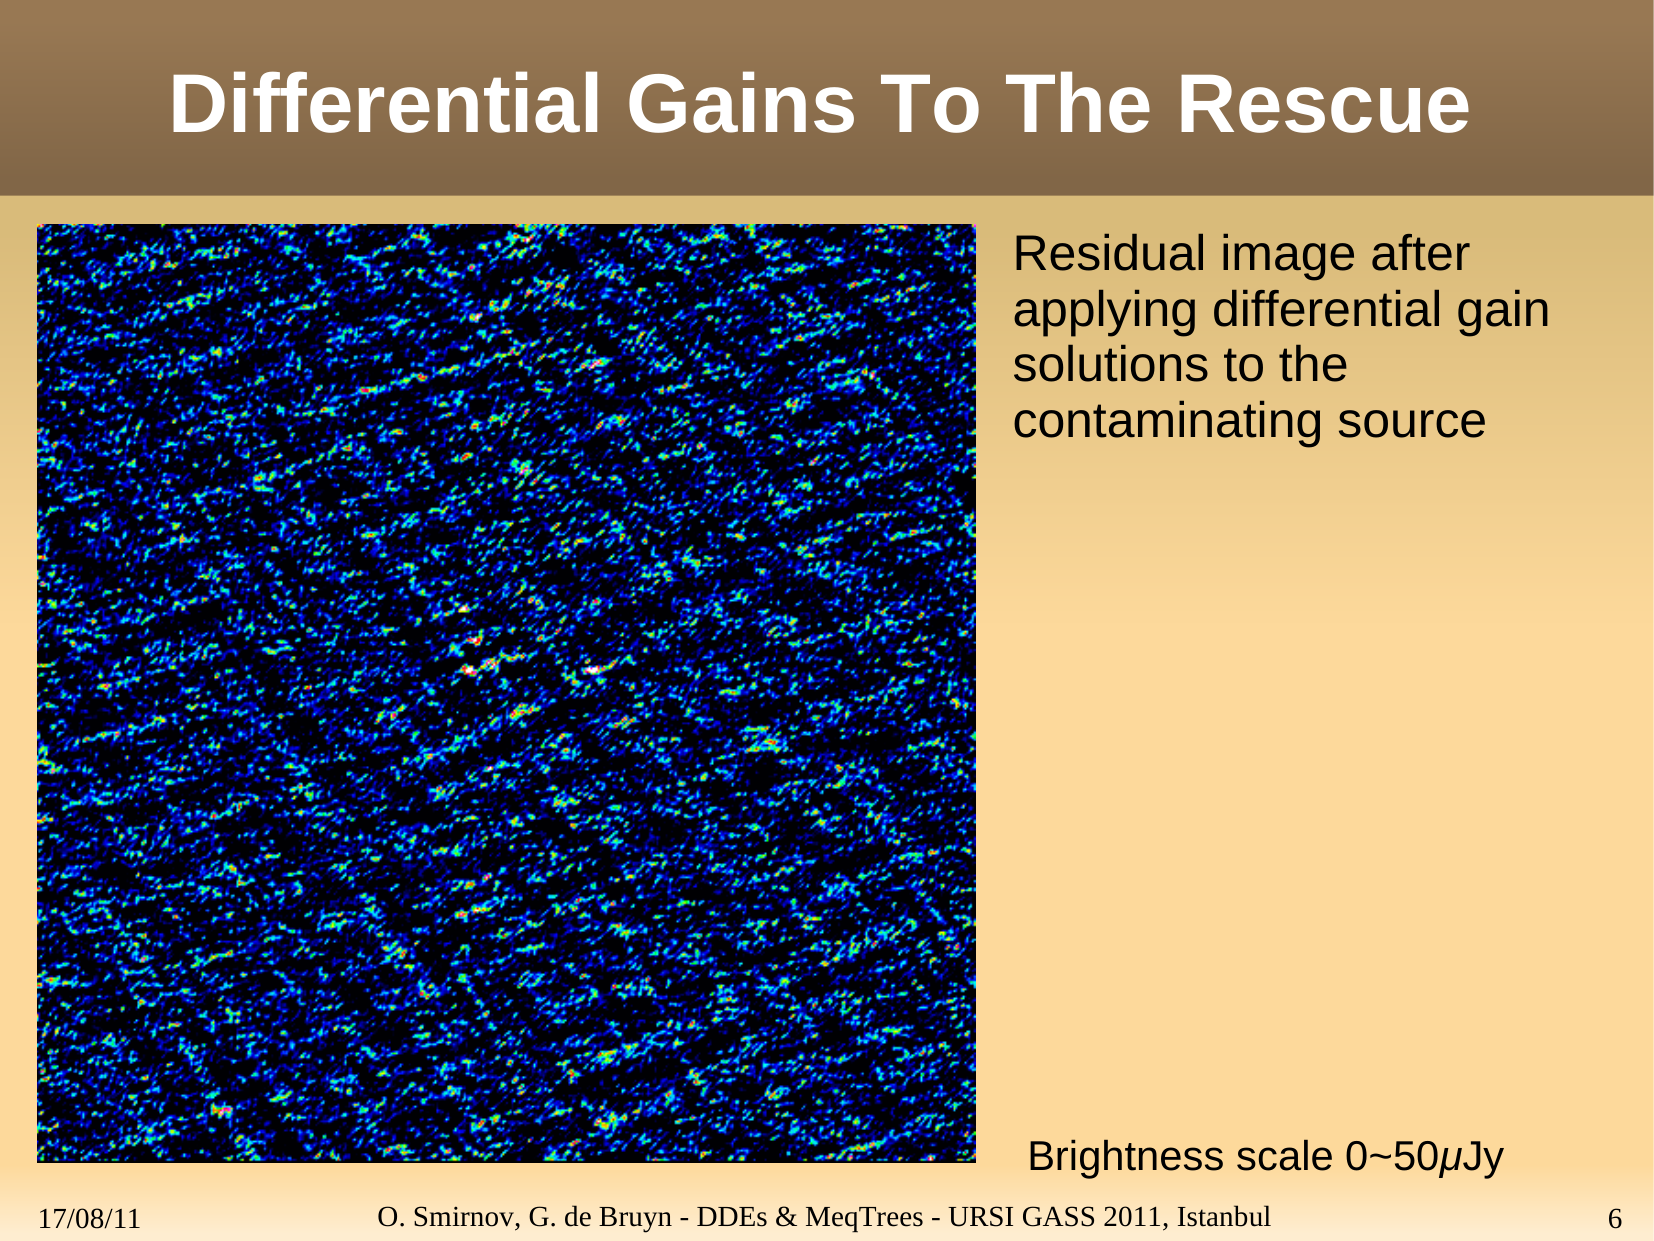

# Differential Gains To The Rescue
Residual image after applying differential gain solutions to the contaminating source
Brightness scale 0~50μJy
O. Smirnov, G. de Bruyn - DDEs & MeqTrees - URSI GASS 2011, Istanbul
17/08/11
6